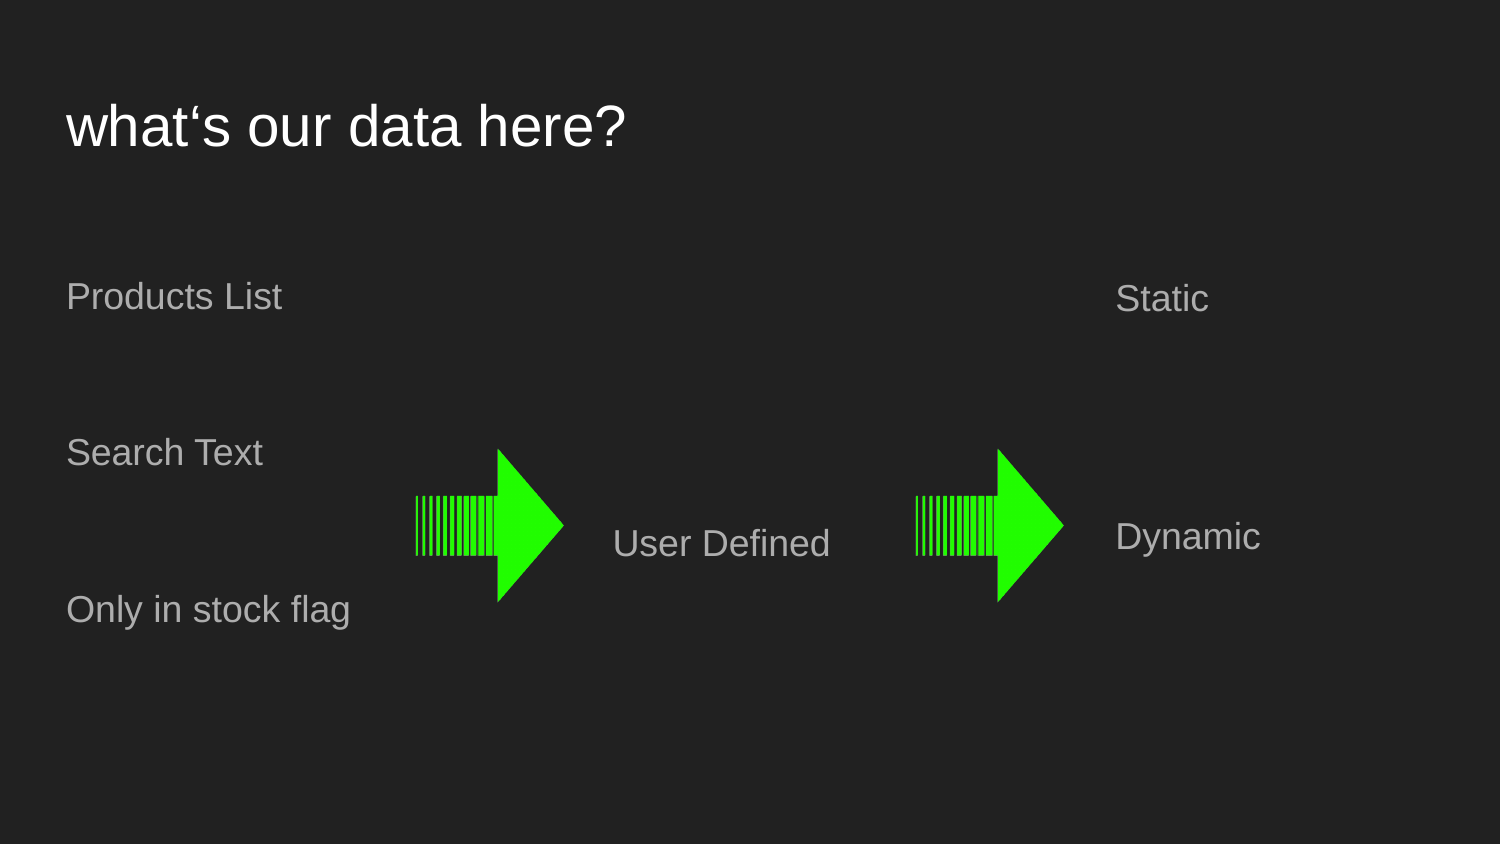

# what‘s our data here?
Static
Products List
Search Text
Only in stock flag
Dynamic
User Defined